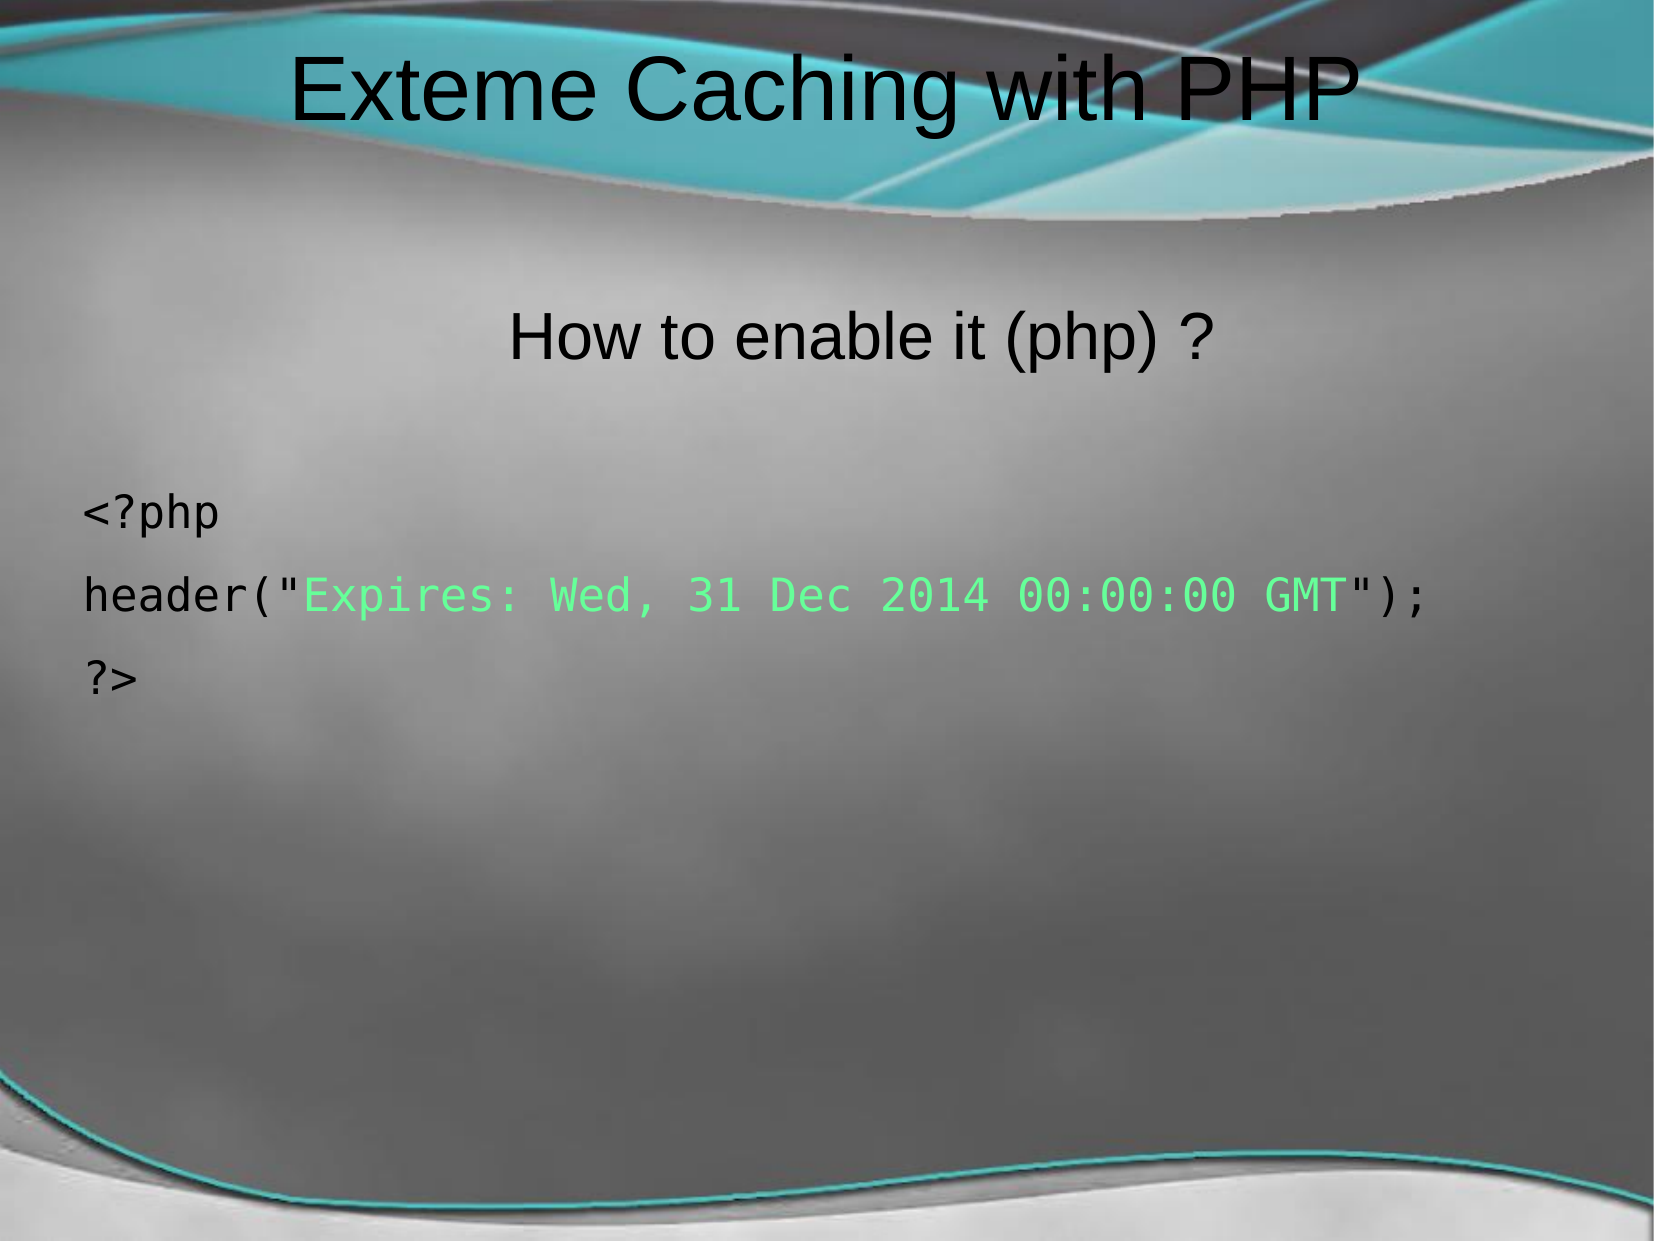

Exteme Caching with PHP
# How to enable it (php) ?
<?php
header("Expires: Wed, 31 Dec 2014 00:00:00 GMT");
?>